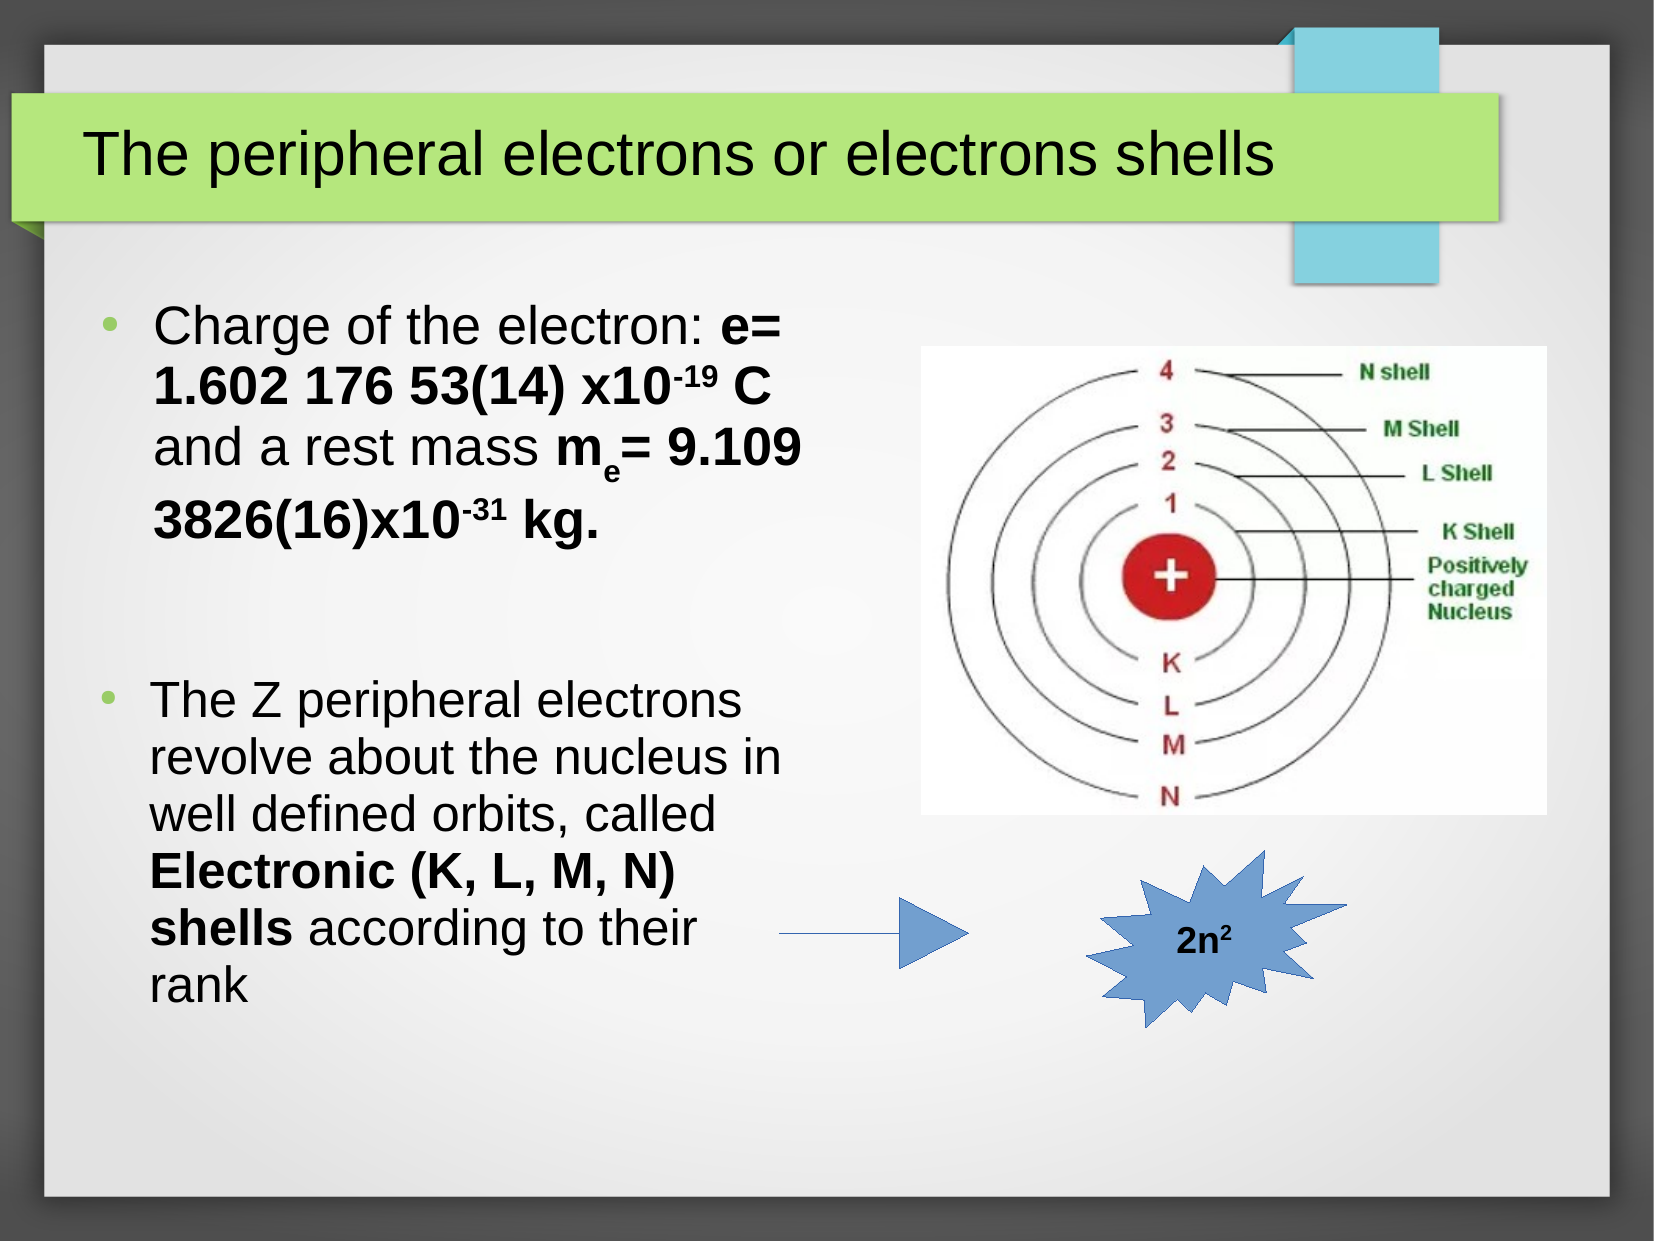

# The peripheral electrons or electrons shells
Charge of the electron: e= 1.602 176 53(14) x10-19 C and a rest mass me= 9.109 3826(16)x10-31 kg.
The Z peripheral electrons revolve about the nucleus in well defined orbits, called Electronic (K, L, M, N) shells according to their rank
2n2